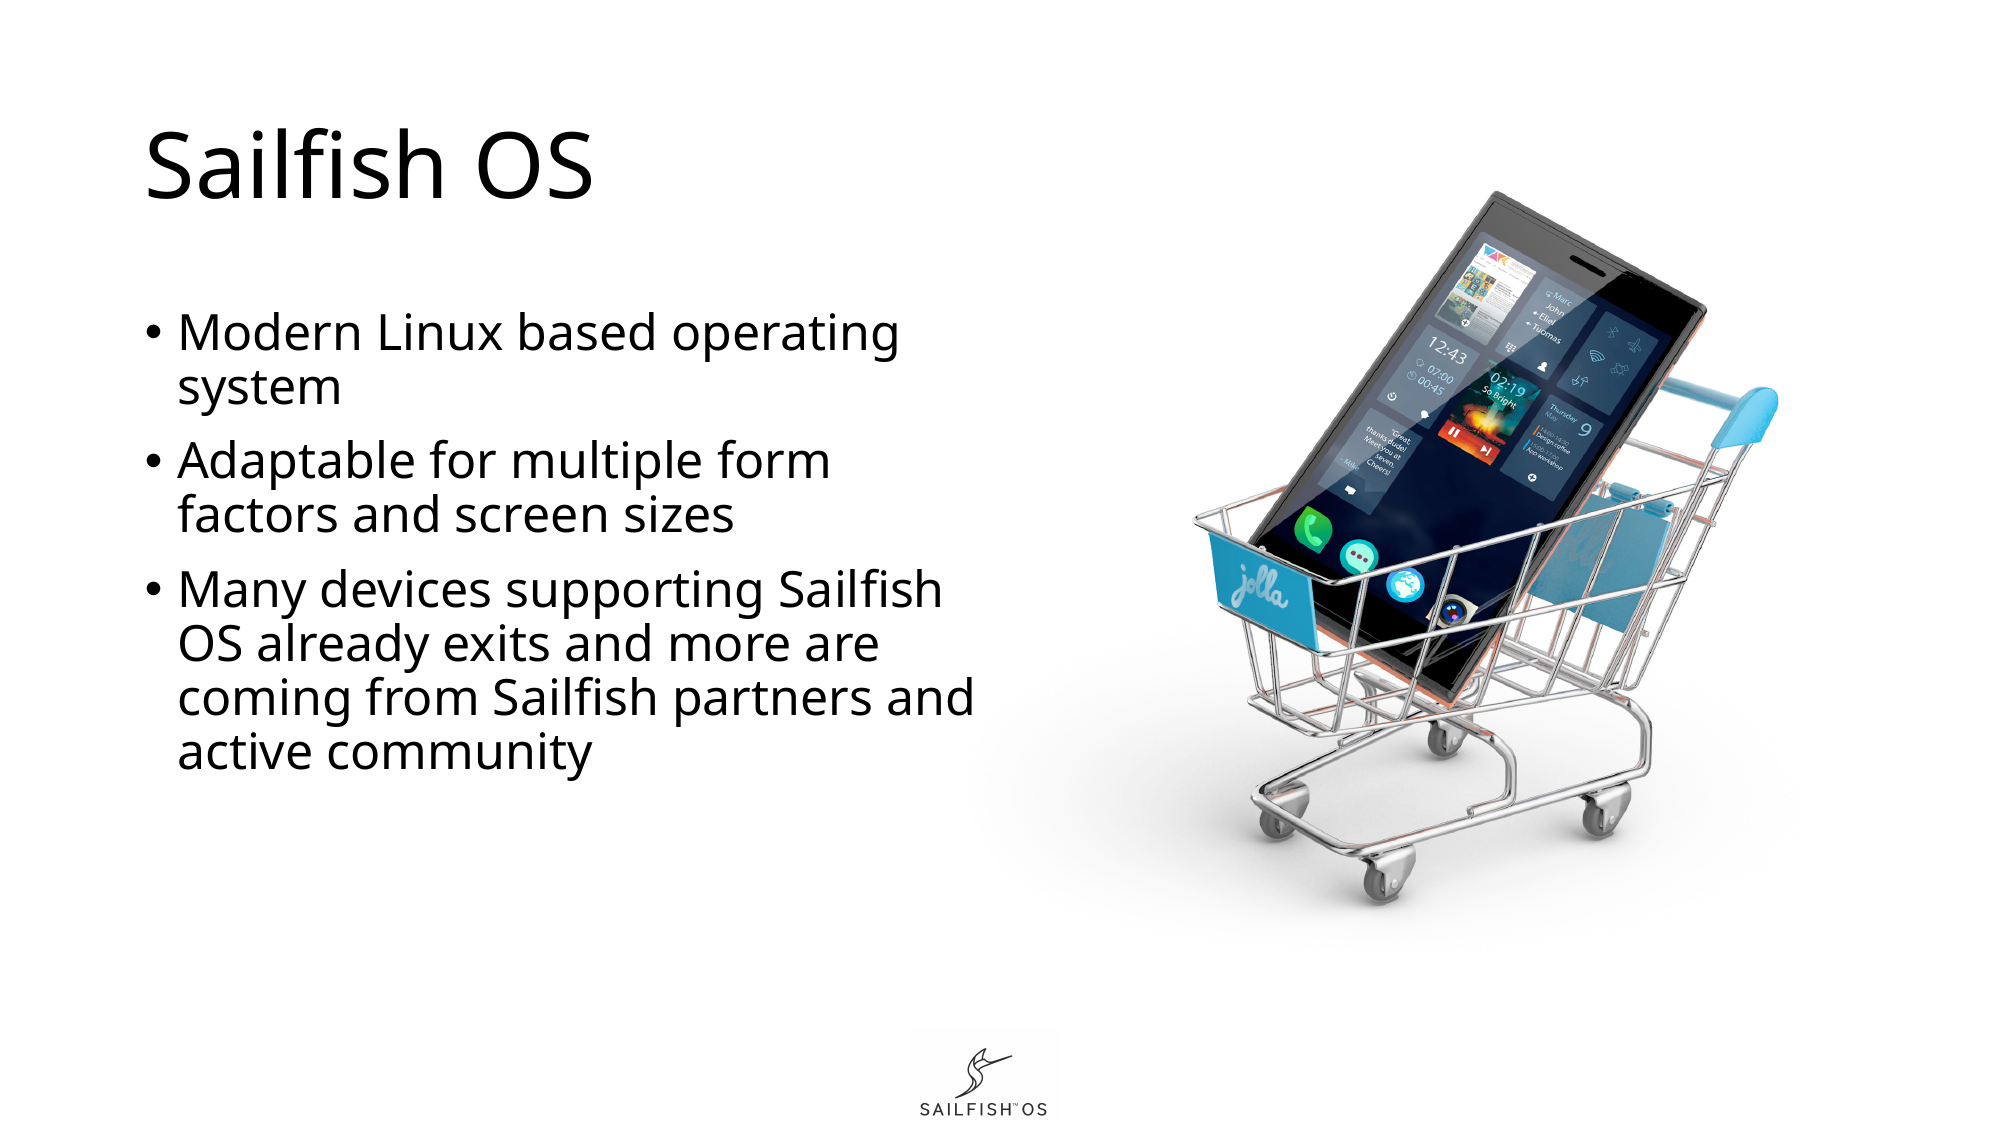

# Sailfish OS
Modern Linux based operating system
Adaptable for multiple form factors and screen sizes
Many devices supporting Sailfish OS already exits and more are coming from Sailfish partners and active community